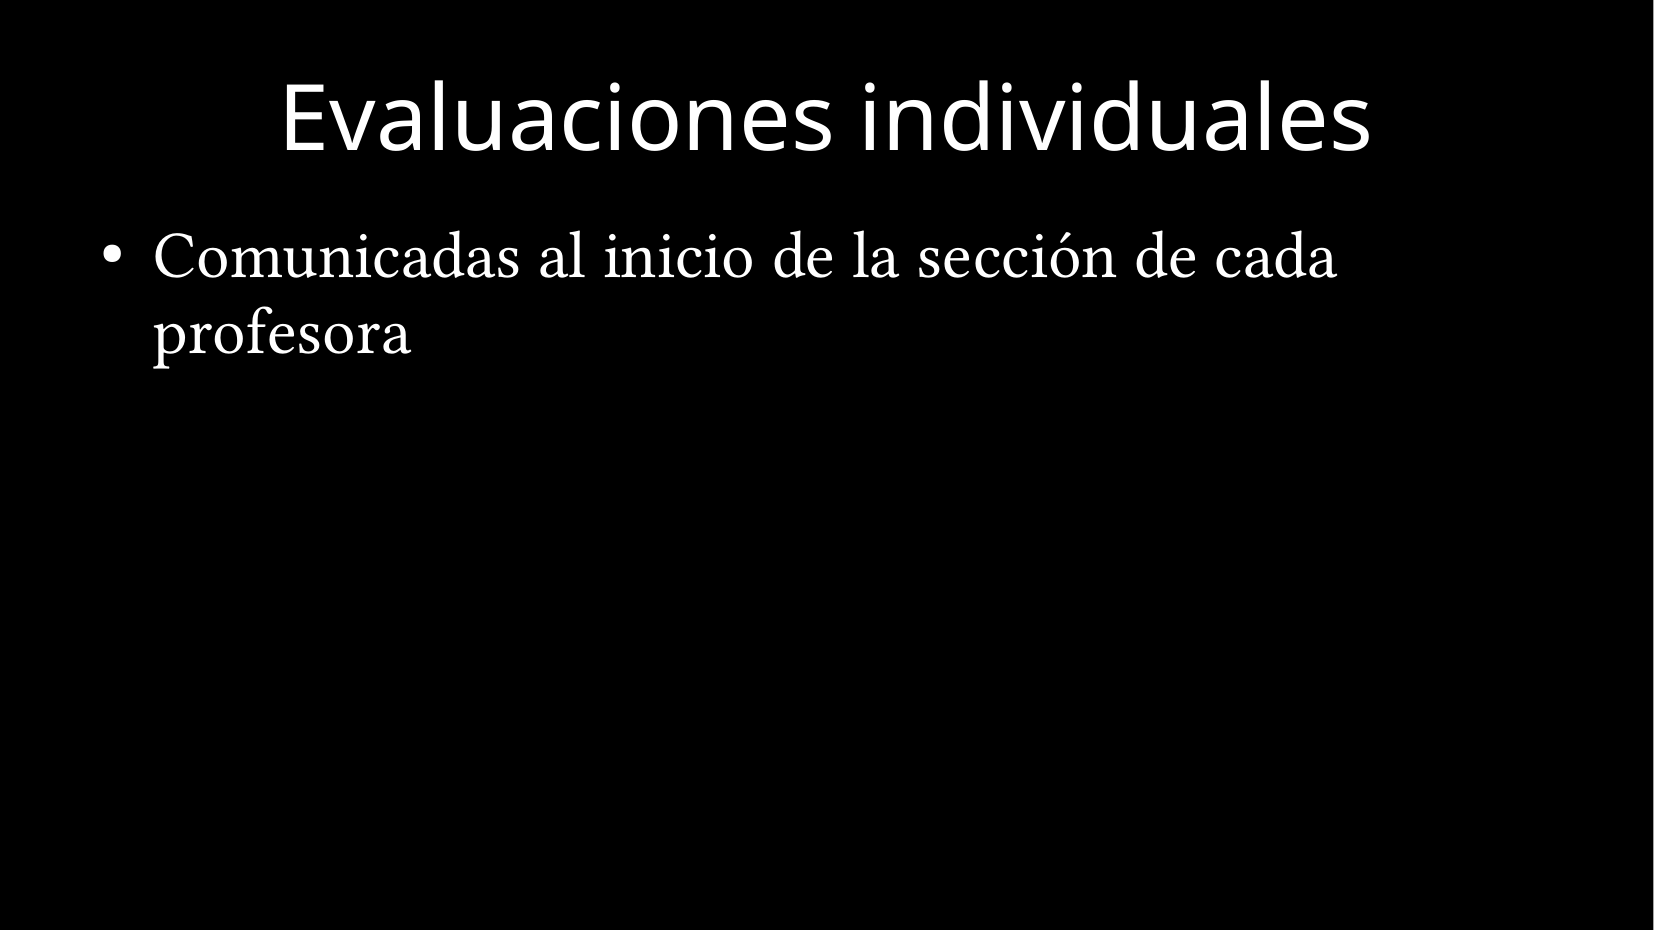

# Evaluaciones individuales
Comunicadas al inicio de la sección de cada profesora